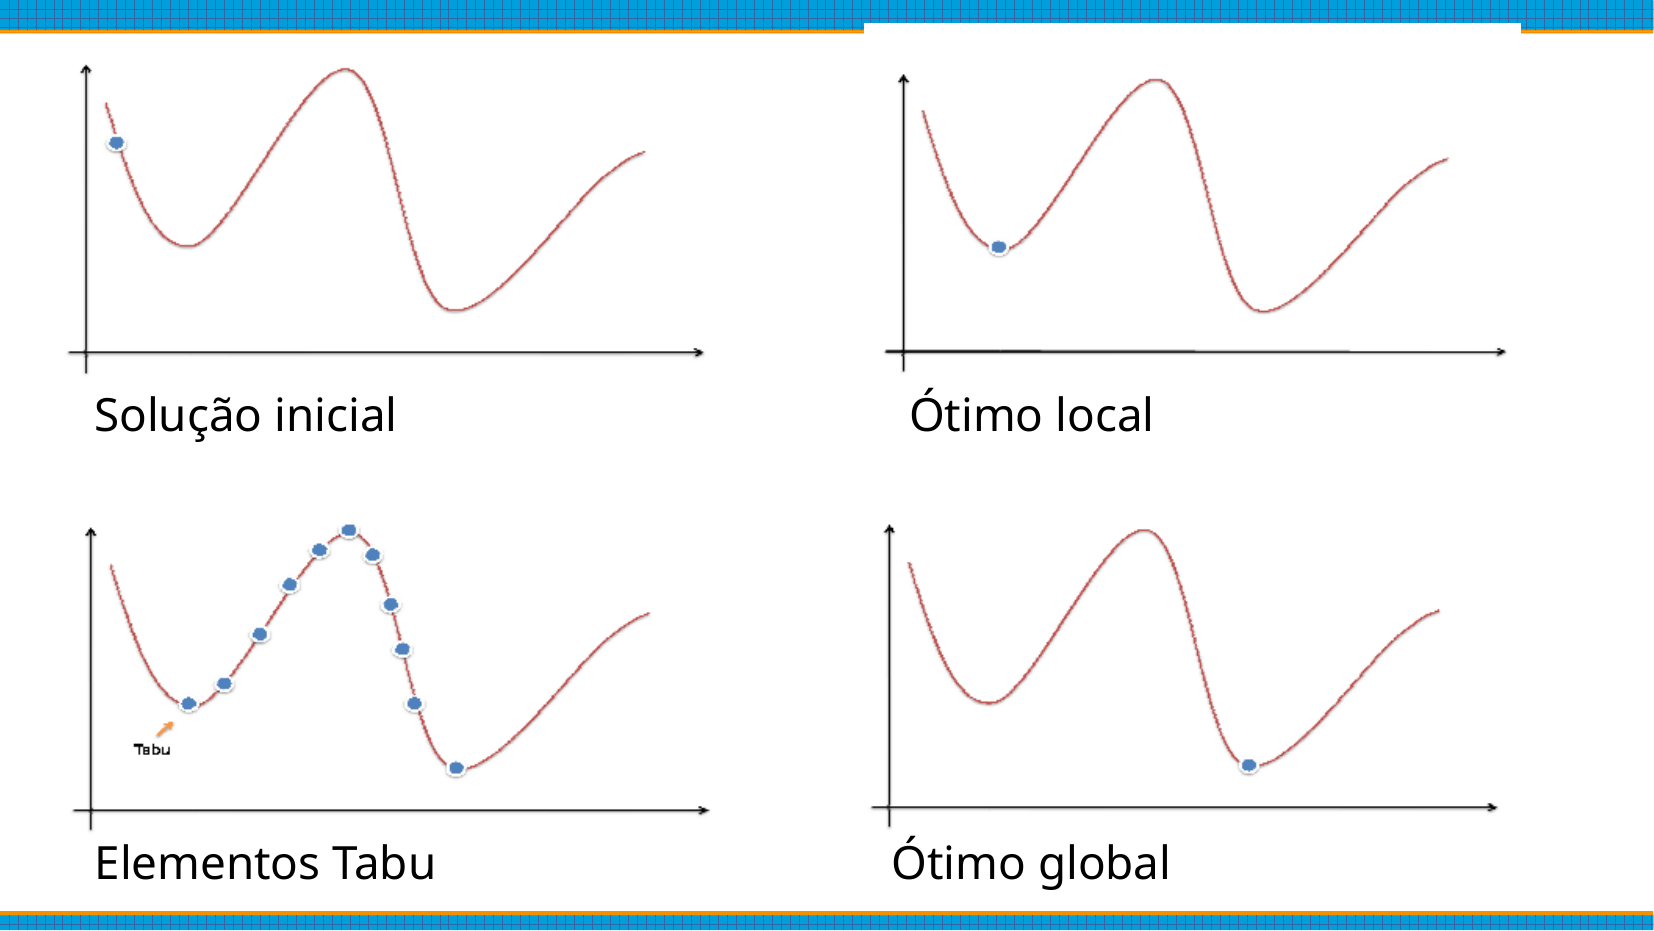

Solução inicial
Ótimo local
Elementos Tabu
Ótimo global